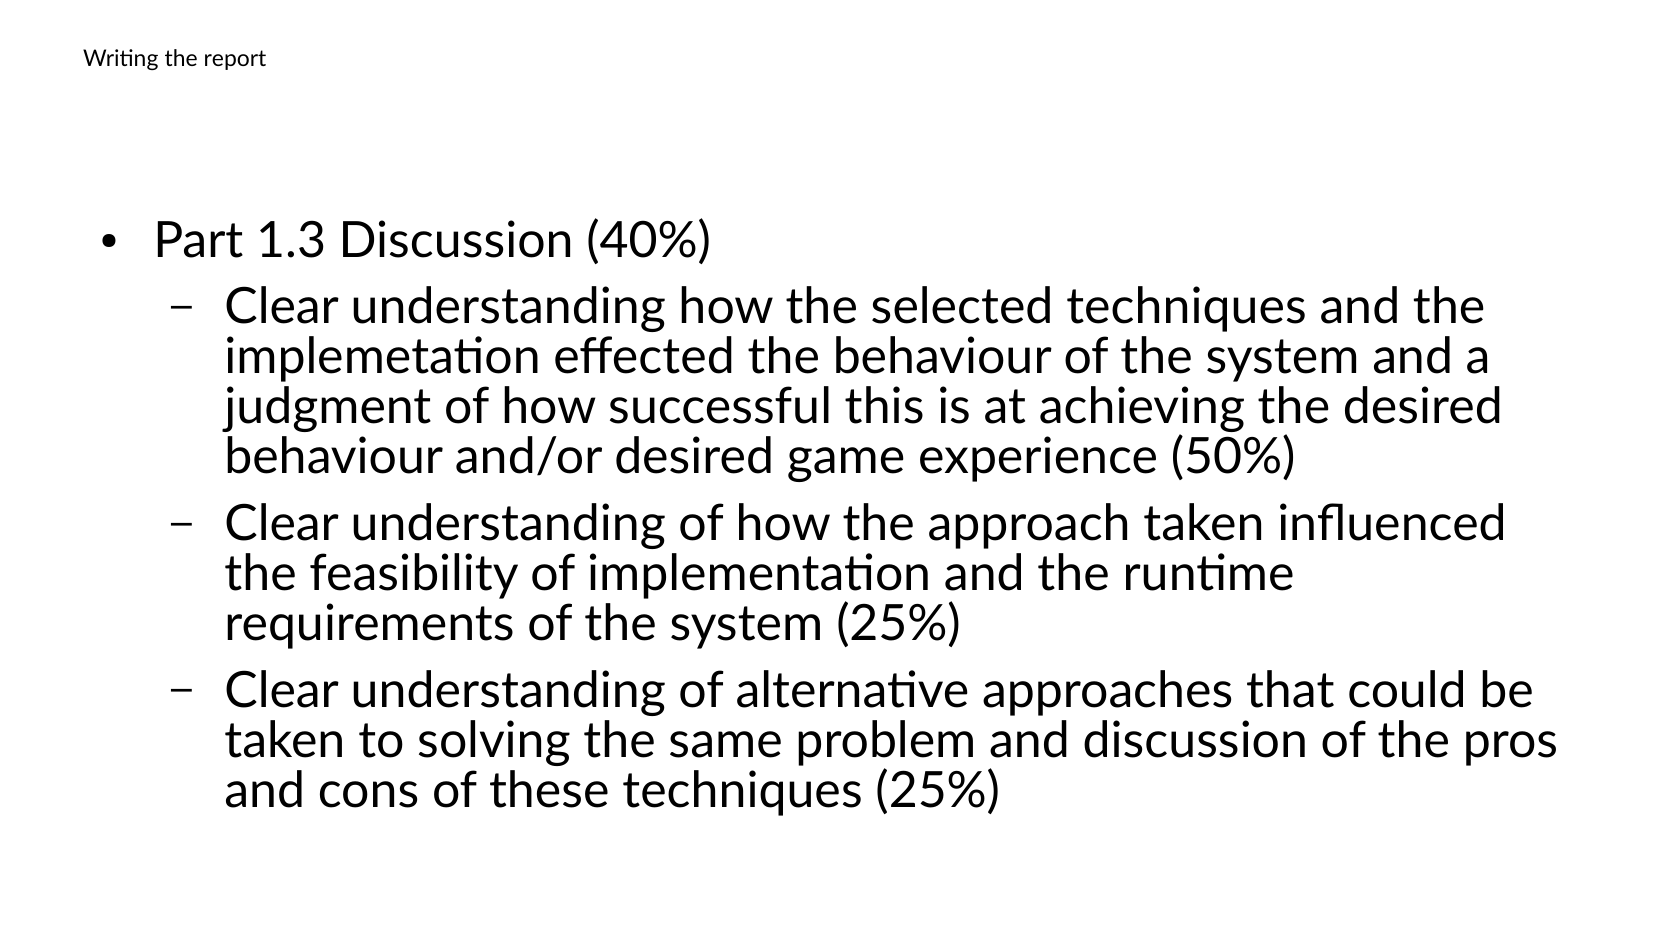

# Writing the report
Part 1.3 Discussion (40%)
Clear understanding how the selected techniques and the implemetation effected the behaviour of the system and a judgment of how successful this is at achieving the desired behaviour and/or desired game experience (50%)
Clear understanding of how the approach taken influenced the feasibility of implementation and the runtime requirements of the system (25%)
Clear understanding of alternative approaches that could be taken to solving the same problem and discussion of the pros and cons of these techniques (25%)